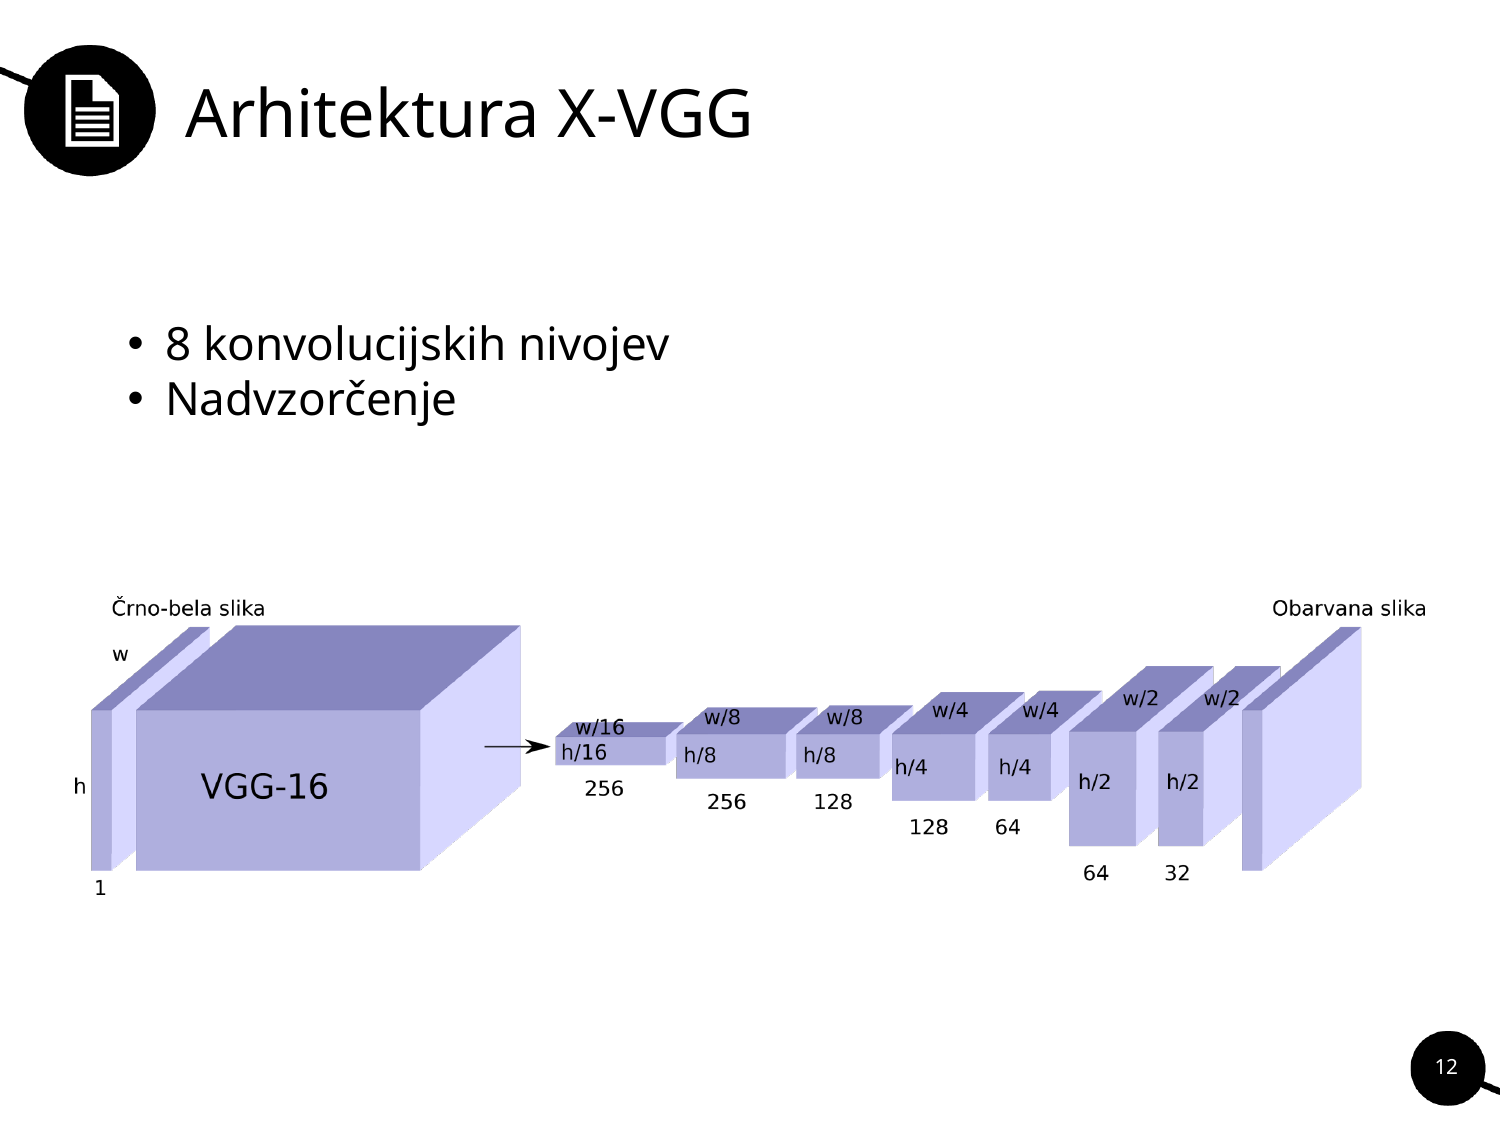

# Arhitektura X-VGG
8 konvolucijskih nivojev
Nadvzorčenje
12